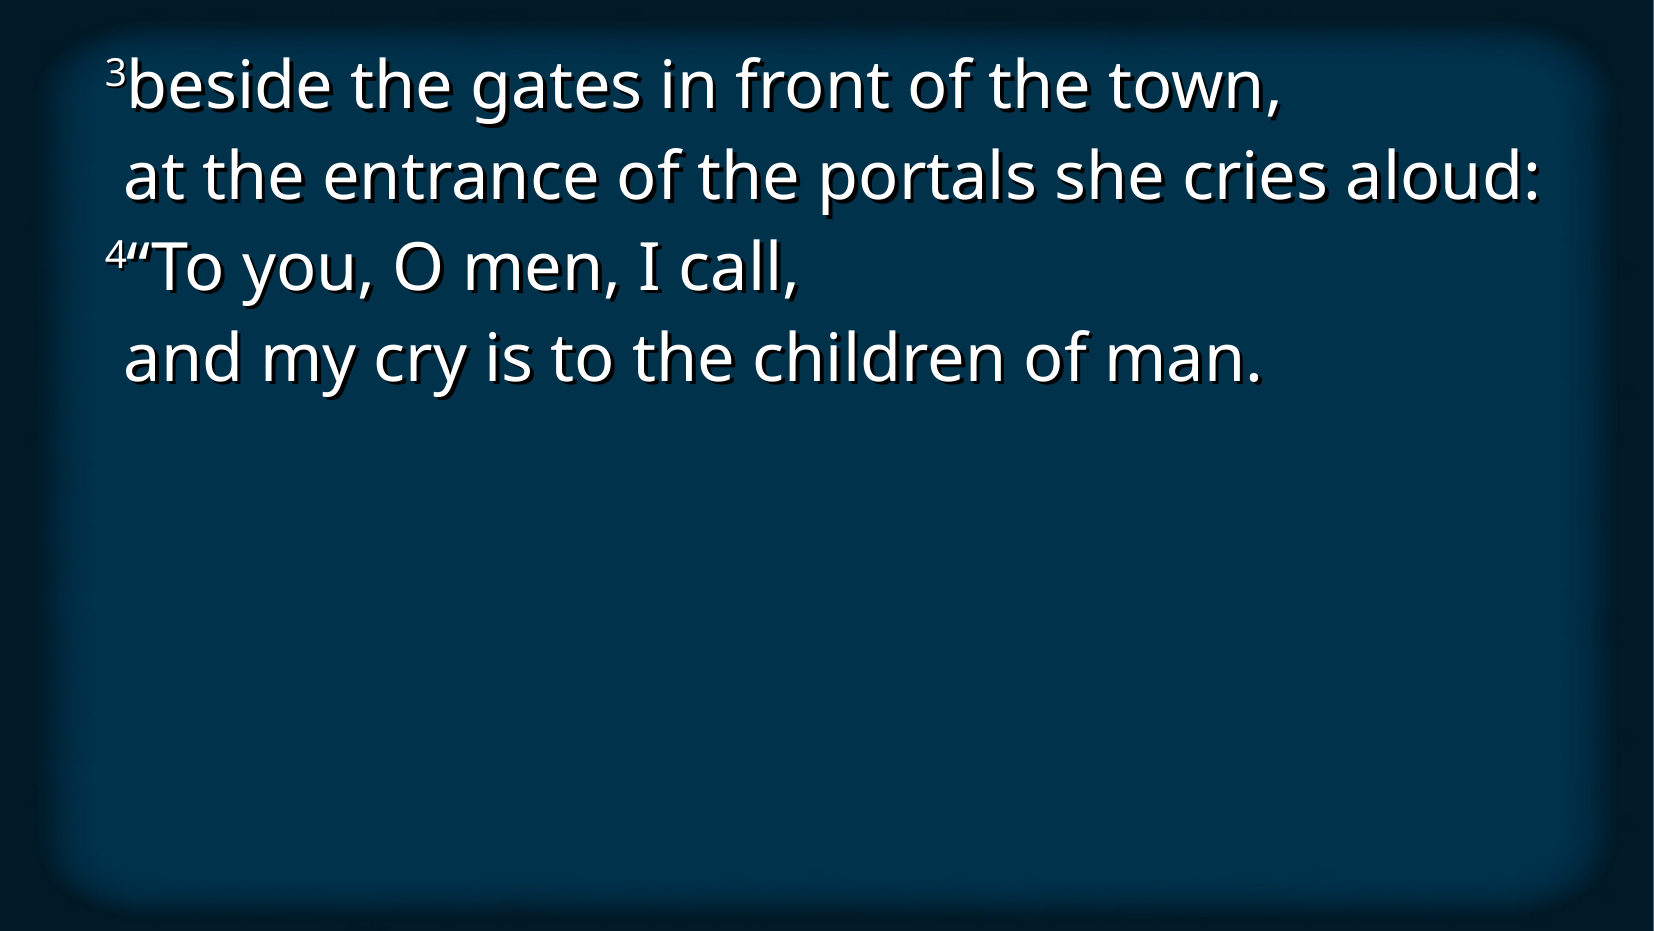

3beside the gates in front of the town,
at the entrance of the portals she cries aloud:
4“To you, O men, I call,
and my cry is to the children of man.